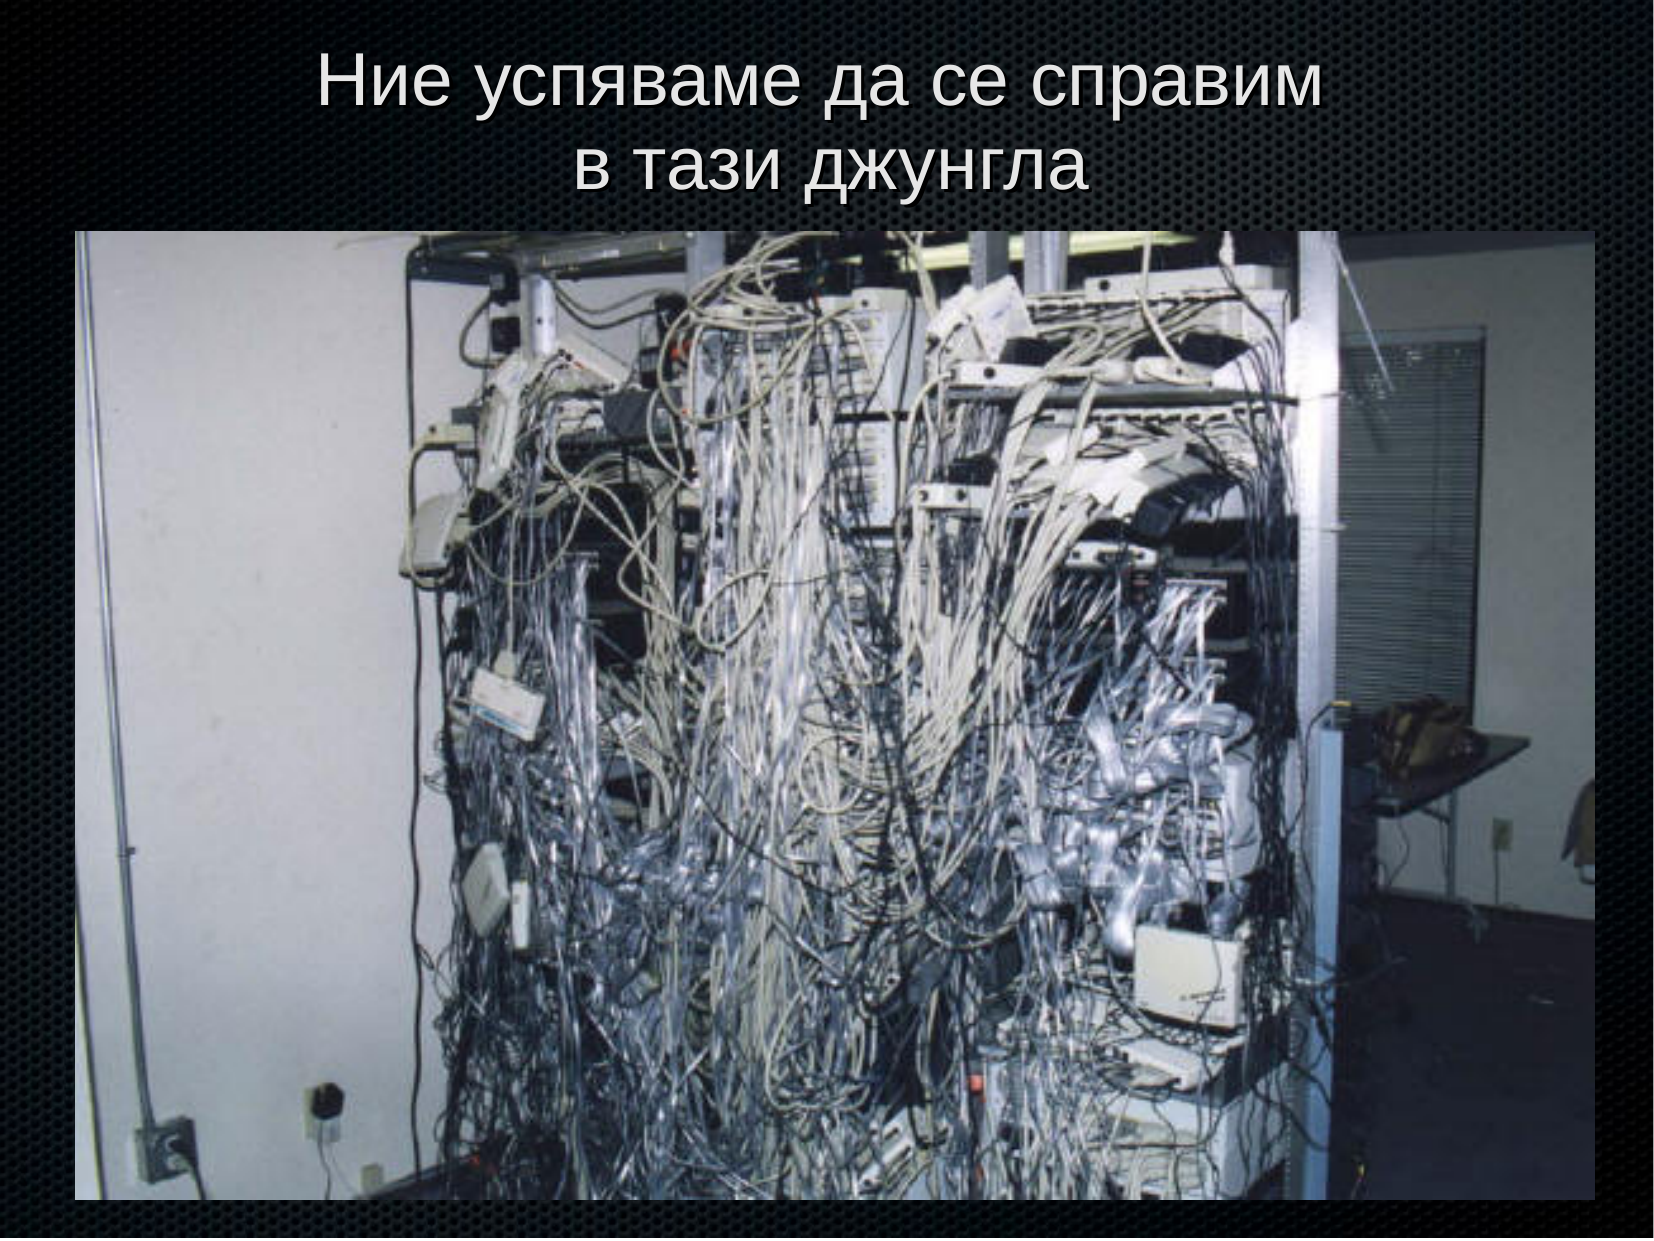

# Ние успяваме да се справим в тази джунгла